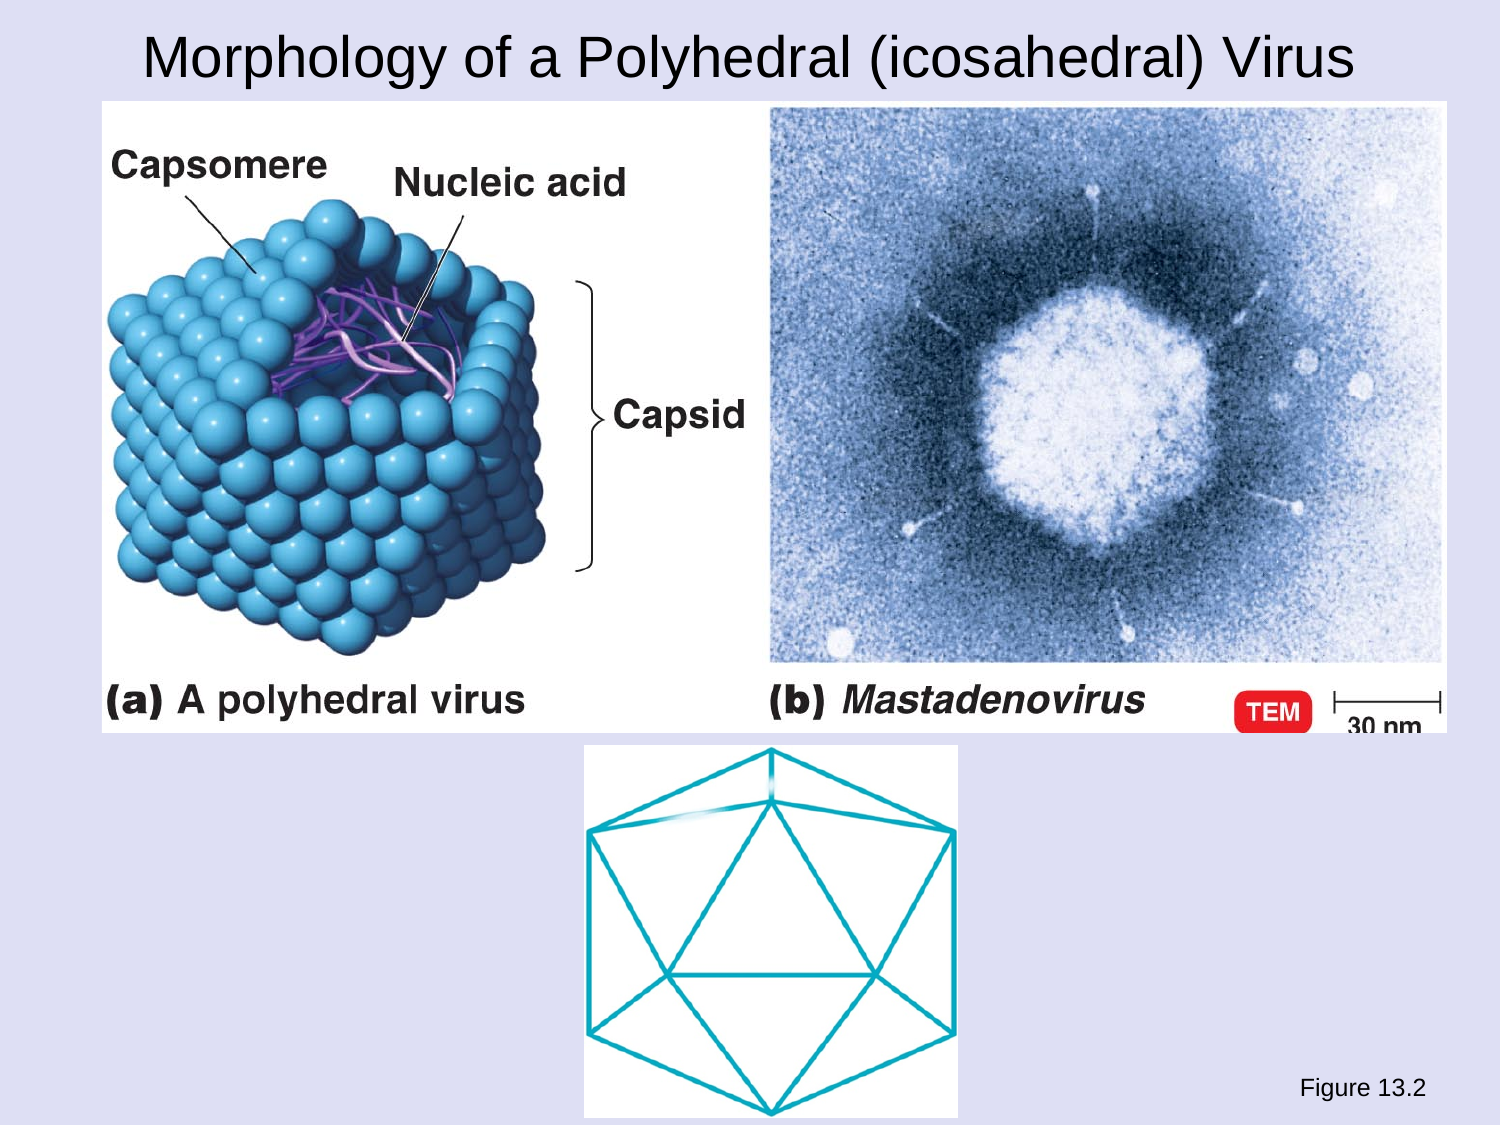

# Morphology of a Polyhedral (icosahedral) Virus
Figure 13.2